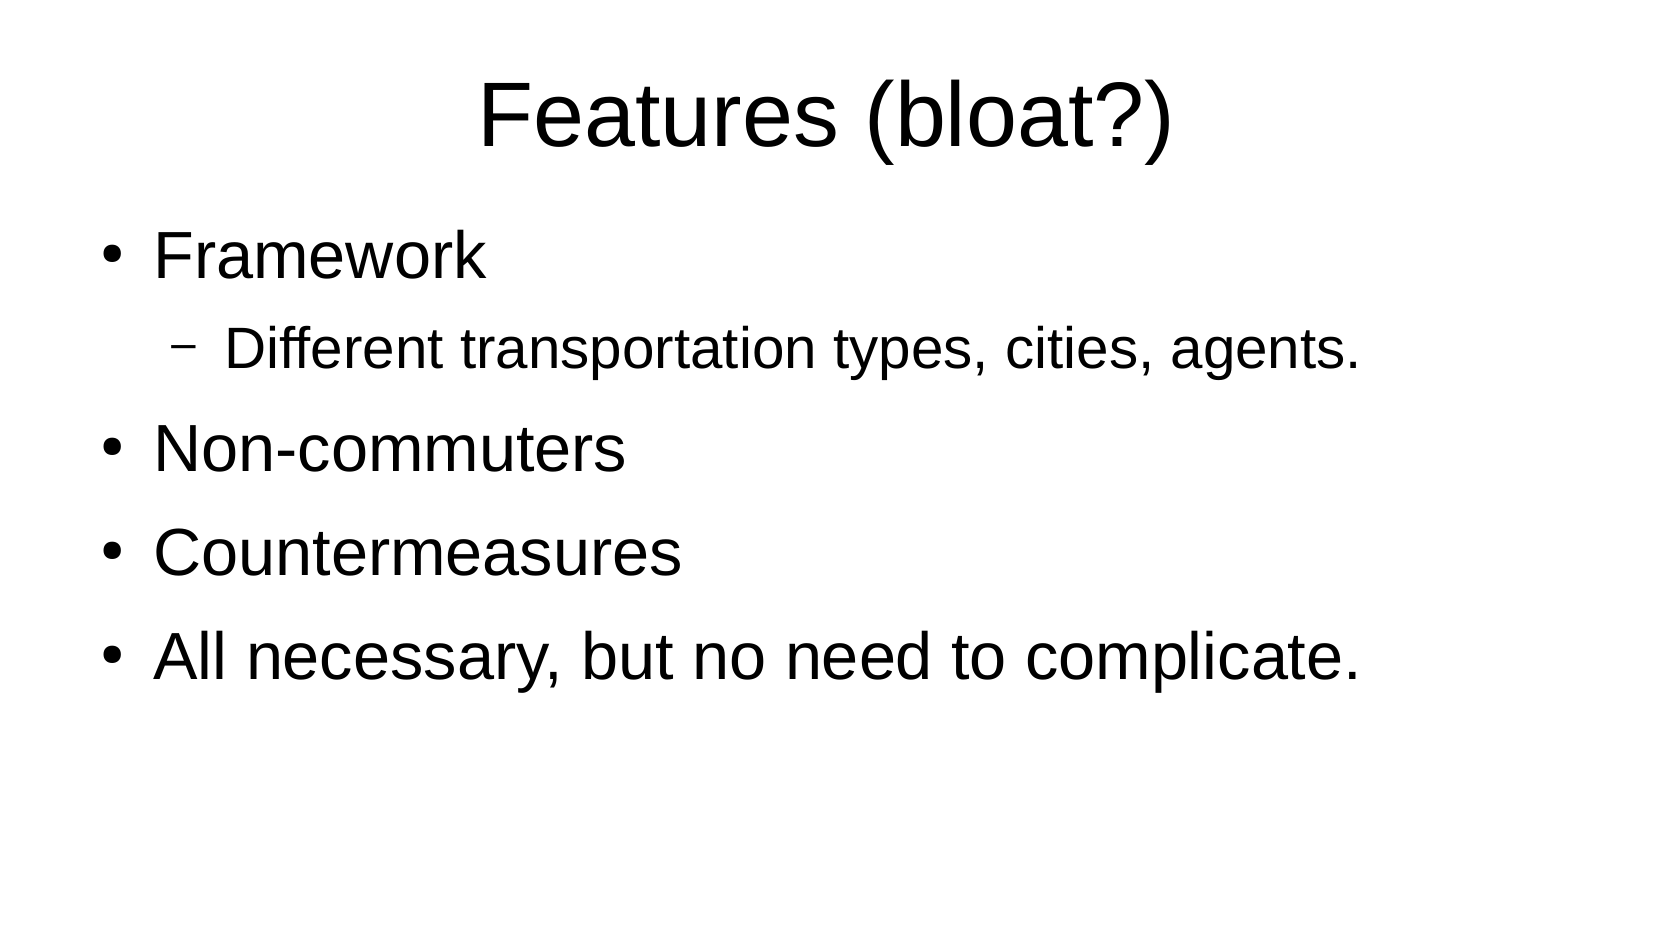

# Features (bloat?)
Framework
Different transportation types, cities, agents.
Non-commuters
Countermeasures
All necessary, but no need to complicate.